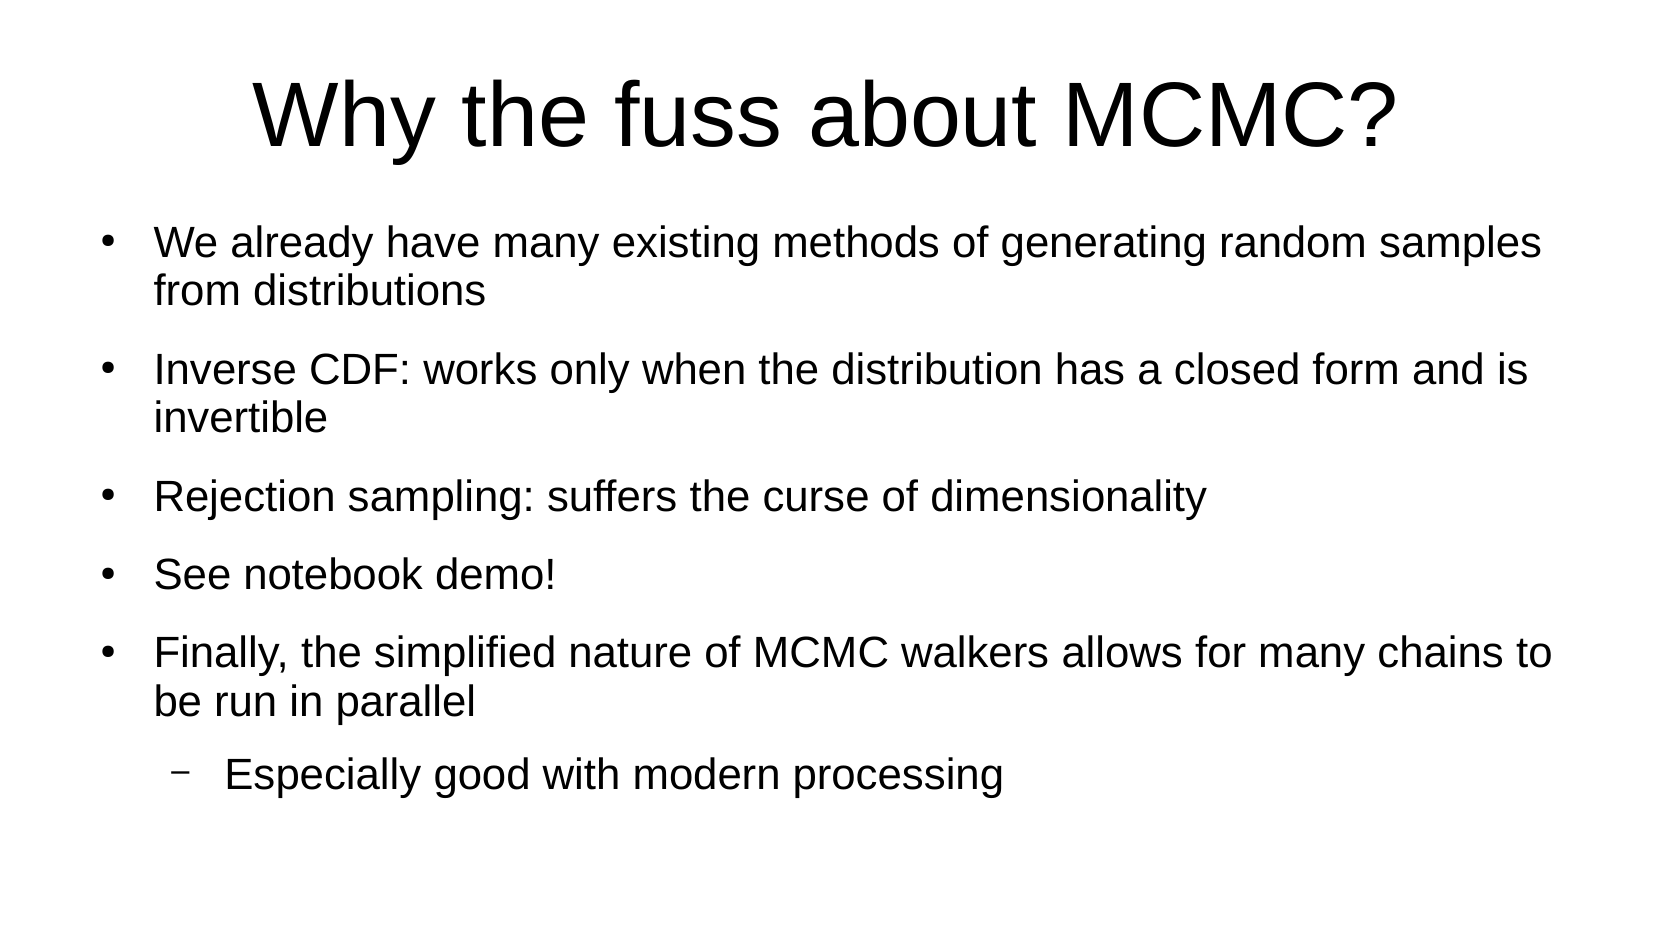

# Why the fuss about MCMC?
We already have many existing methods of generating random samples from distributions
Inverse CDF: works only when the distribution has a closed form and is invertible
Rejection sampling: suffers the curse of dimensionality
See notebook demo!
Finally, the simplified nature of MCMC walkers allows for many chains to be run in parallel
Especially good with modern processing